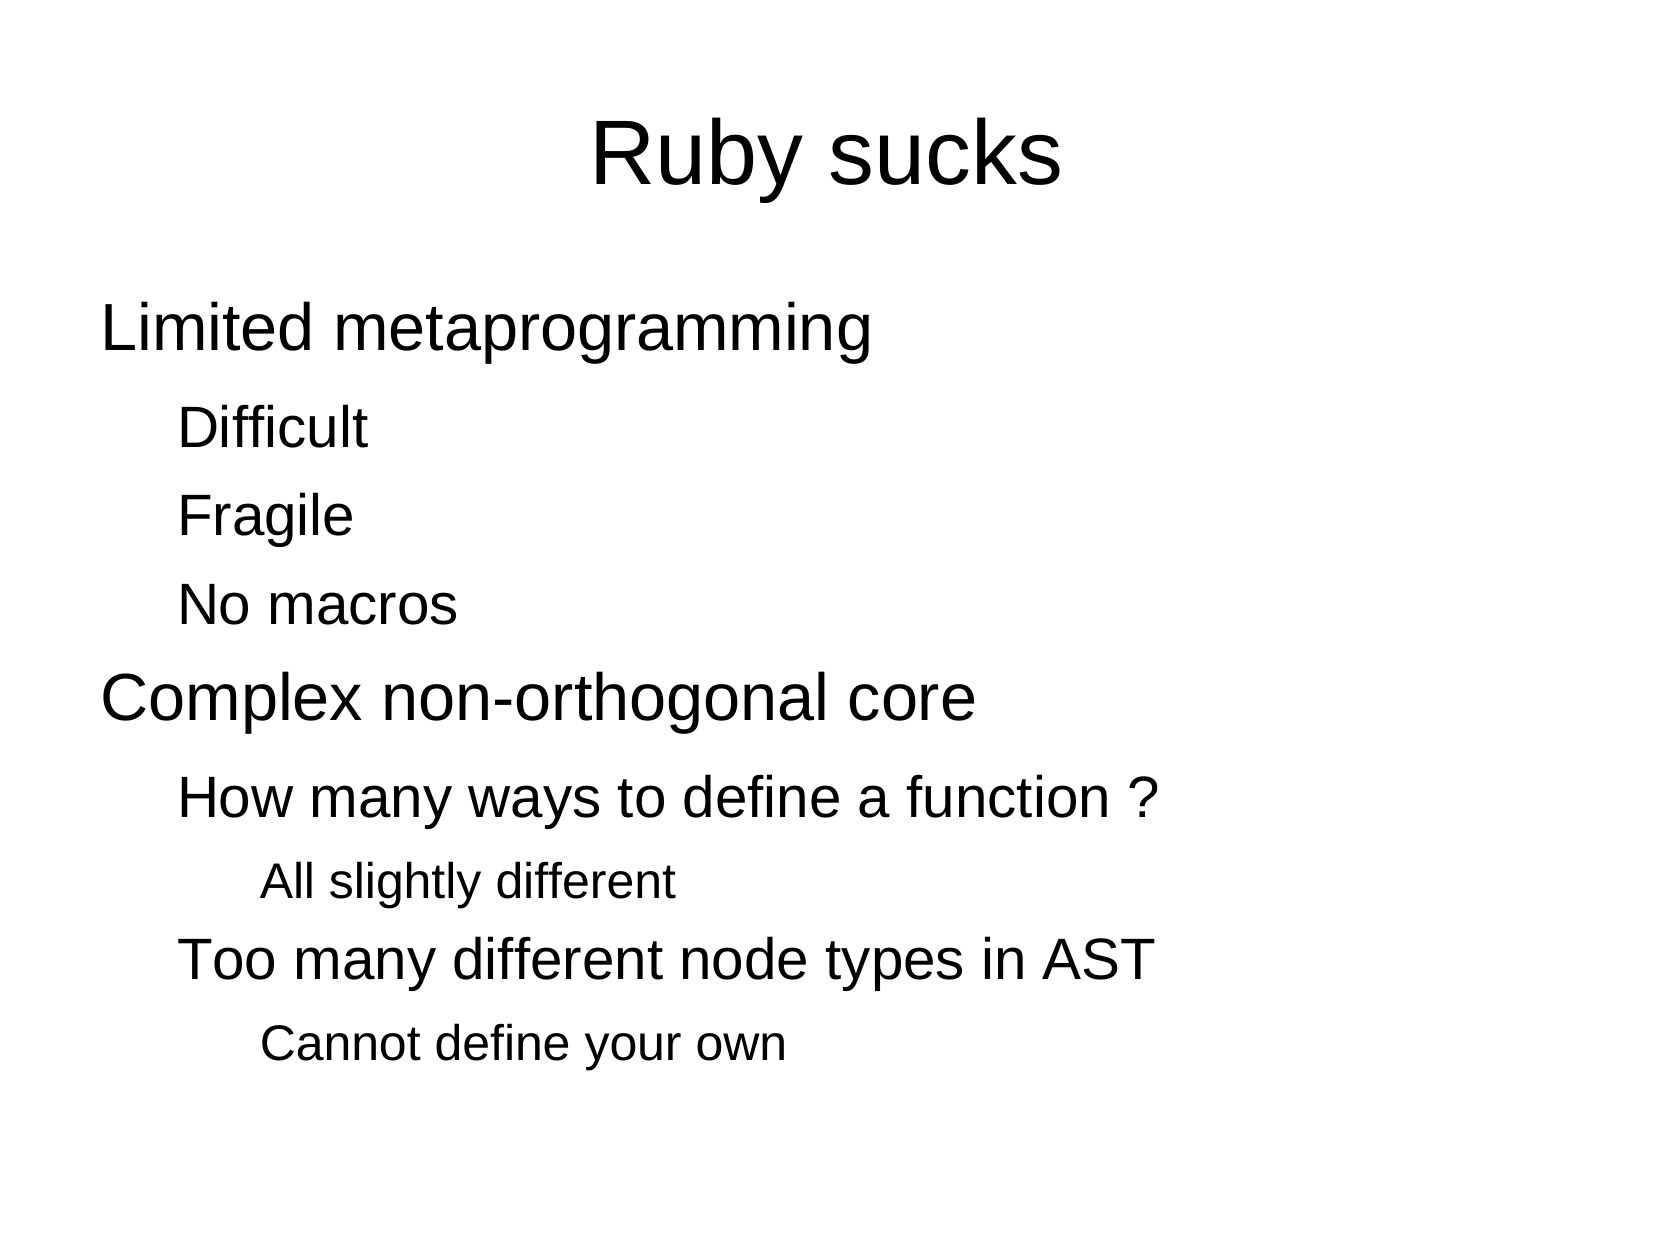

# Ruby sucks
Limited metaprogramming
Difficult
Fragile
No macros
Complex non-orthogonal core
How many ways to define a function ?
All slightly different
Too many different node types in AST
Cannot define your own